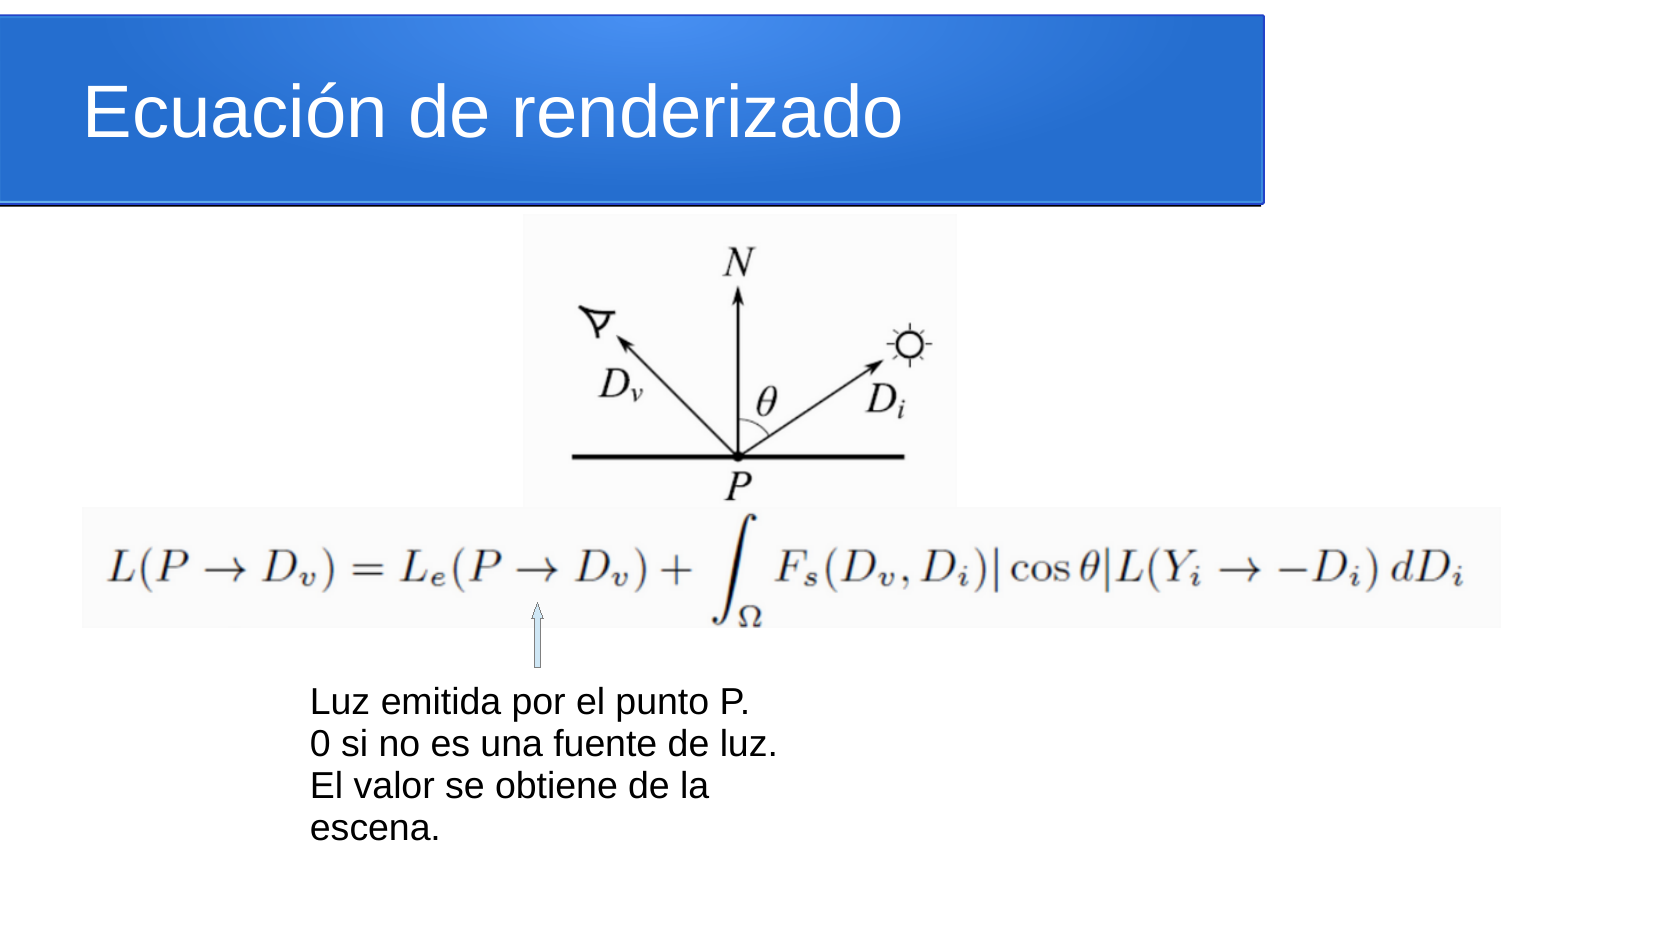

# Ecuación de renderizado
Luz emitida por el punto P.
0 si no es una fuente de luz.
El valor se obtiene de la escena.